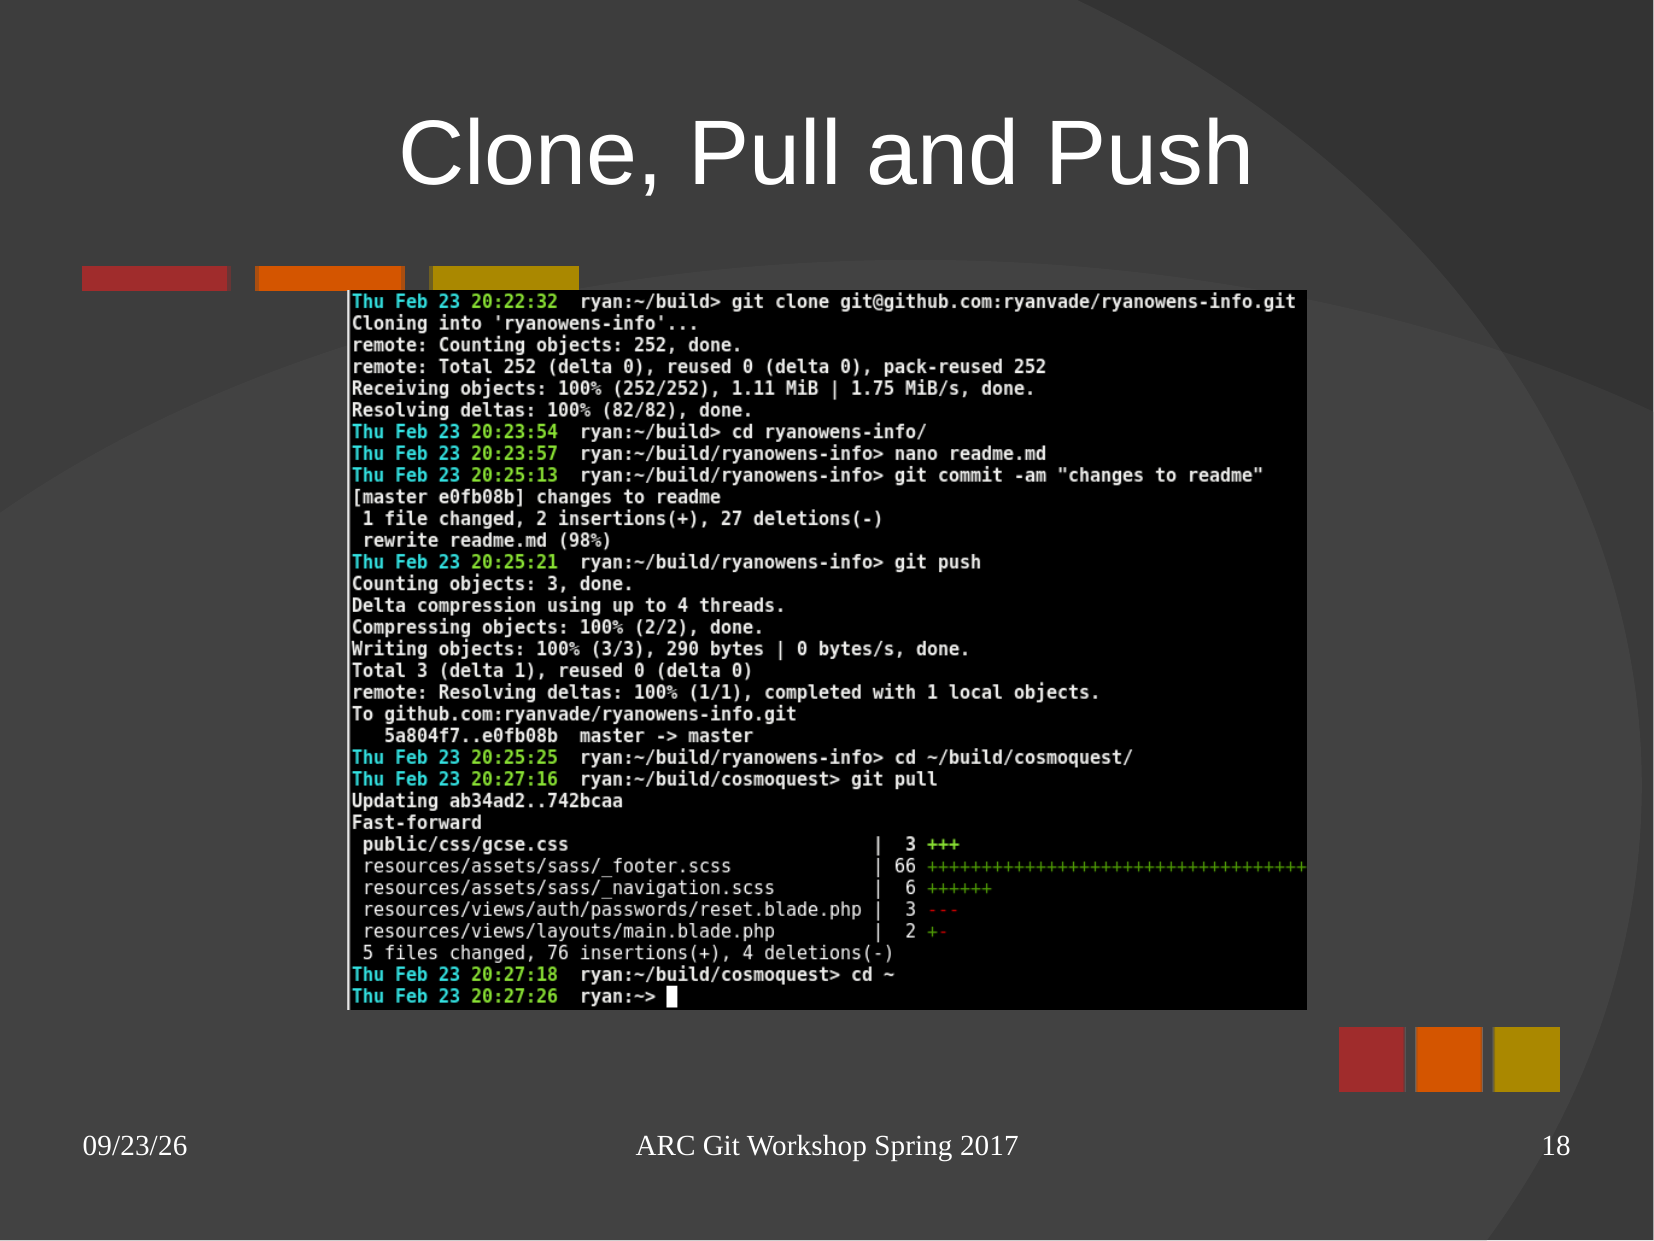

# Clone, Pull and Push
ARC Git Workshop Spring 2017
18